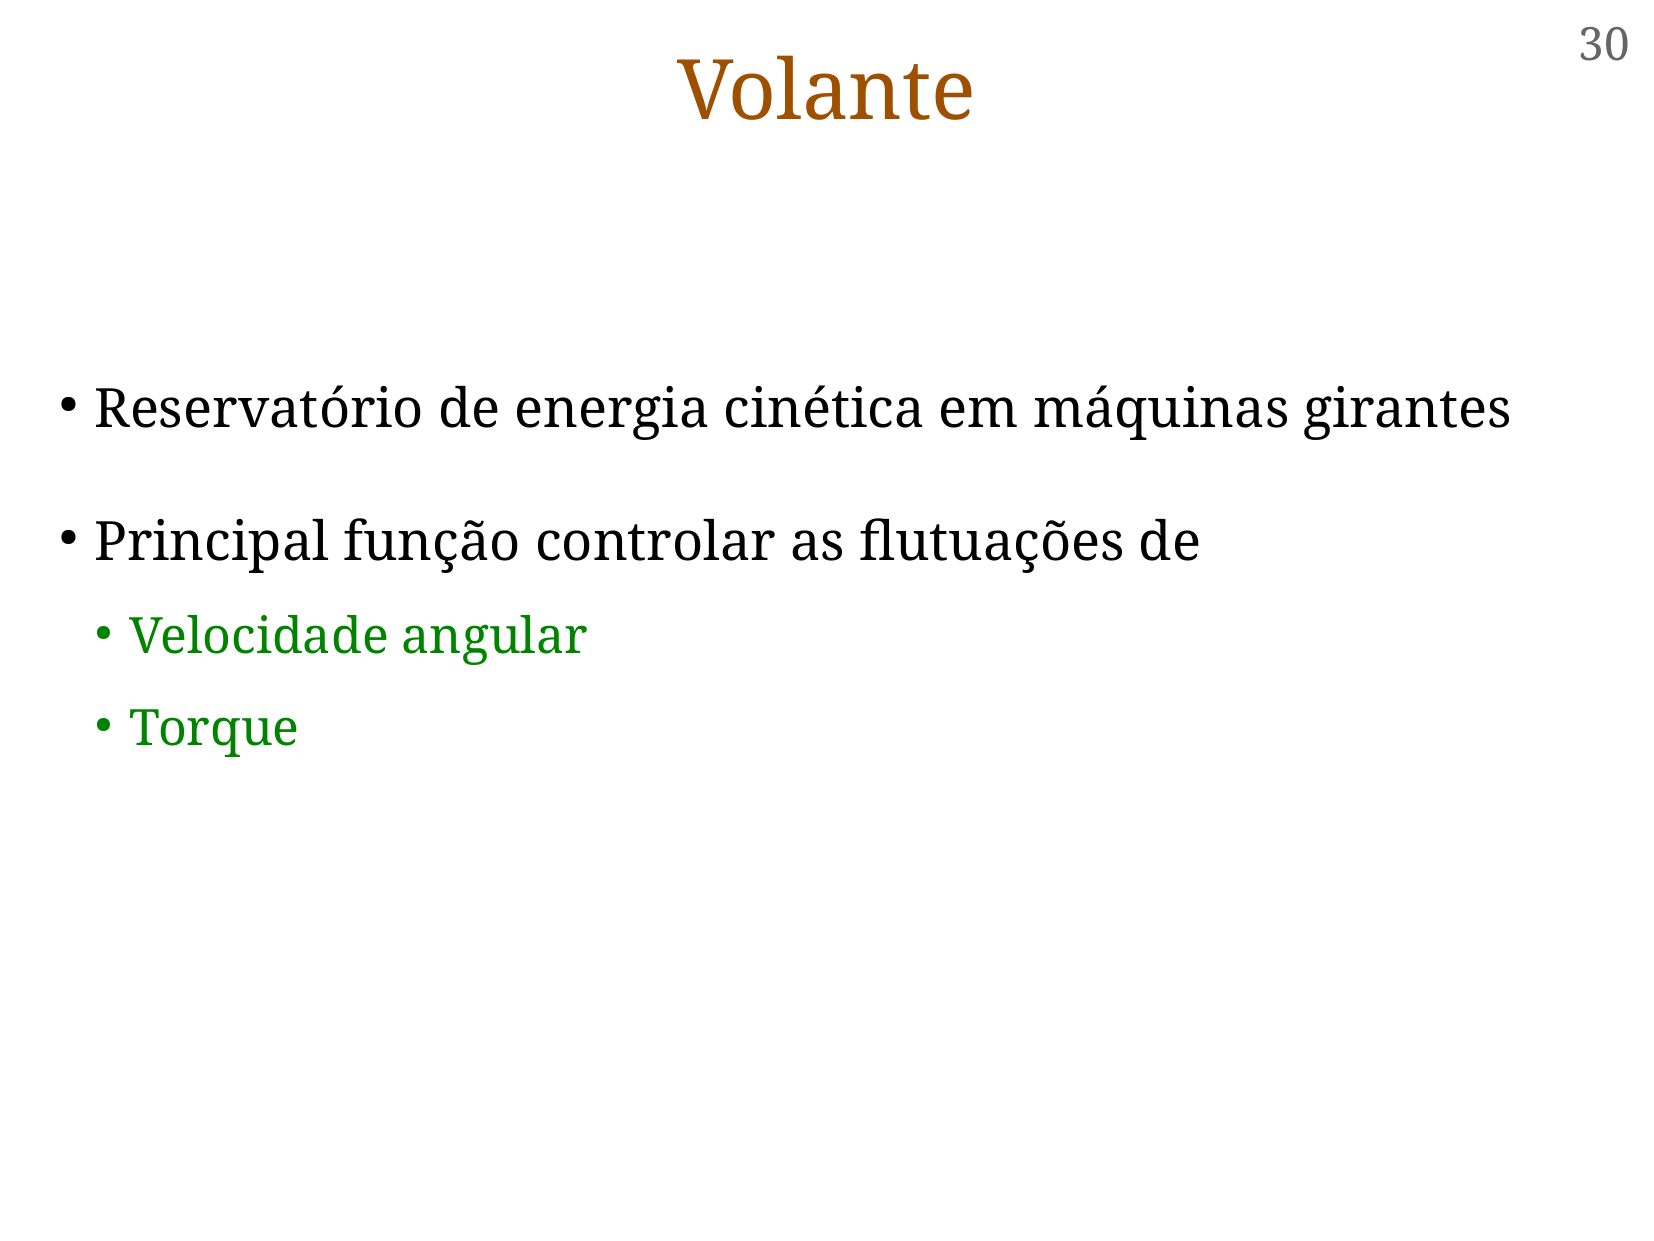

30
# Volante
Reservatório de energia cinética em máquinas girantes
Principal função controlar as flutuações de
Velocidade angular
Torque